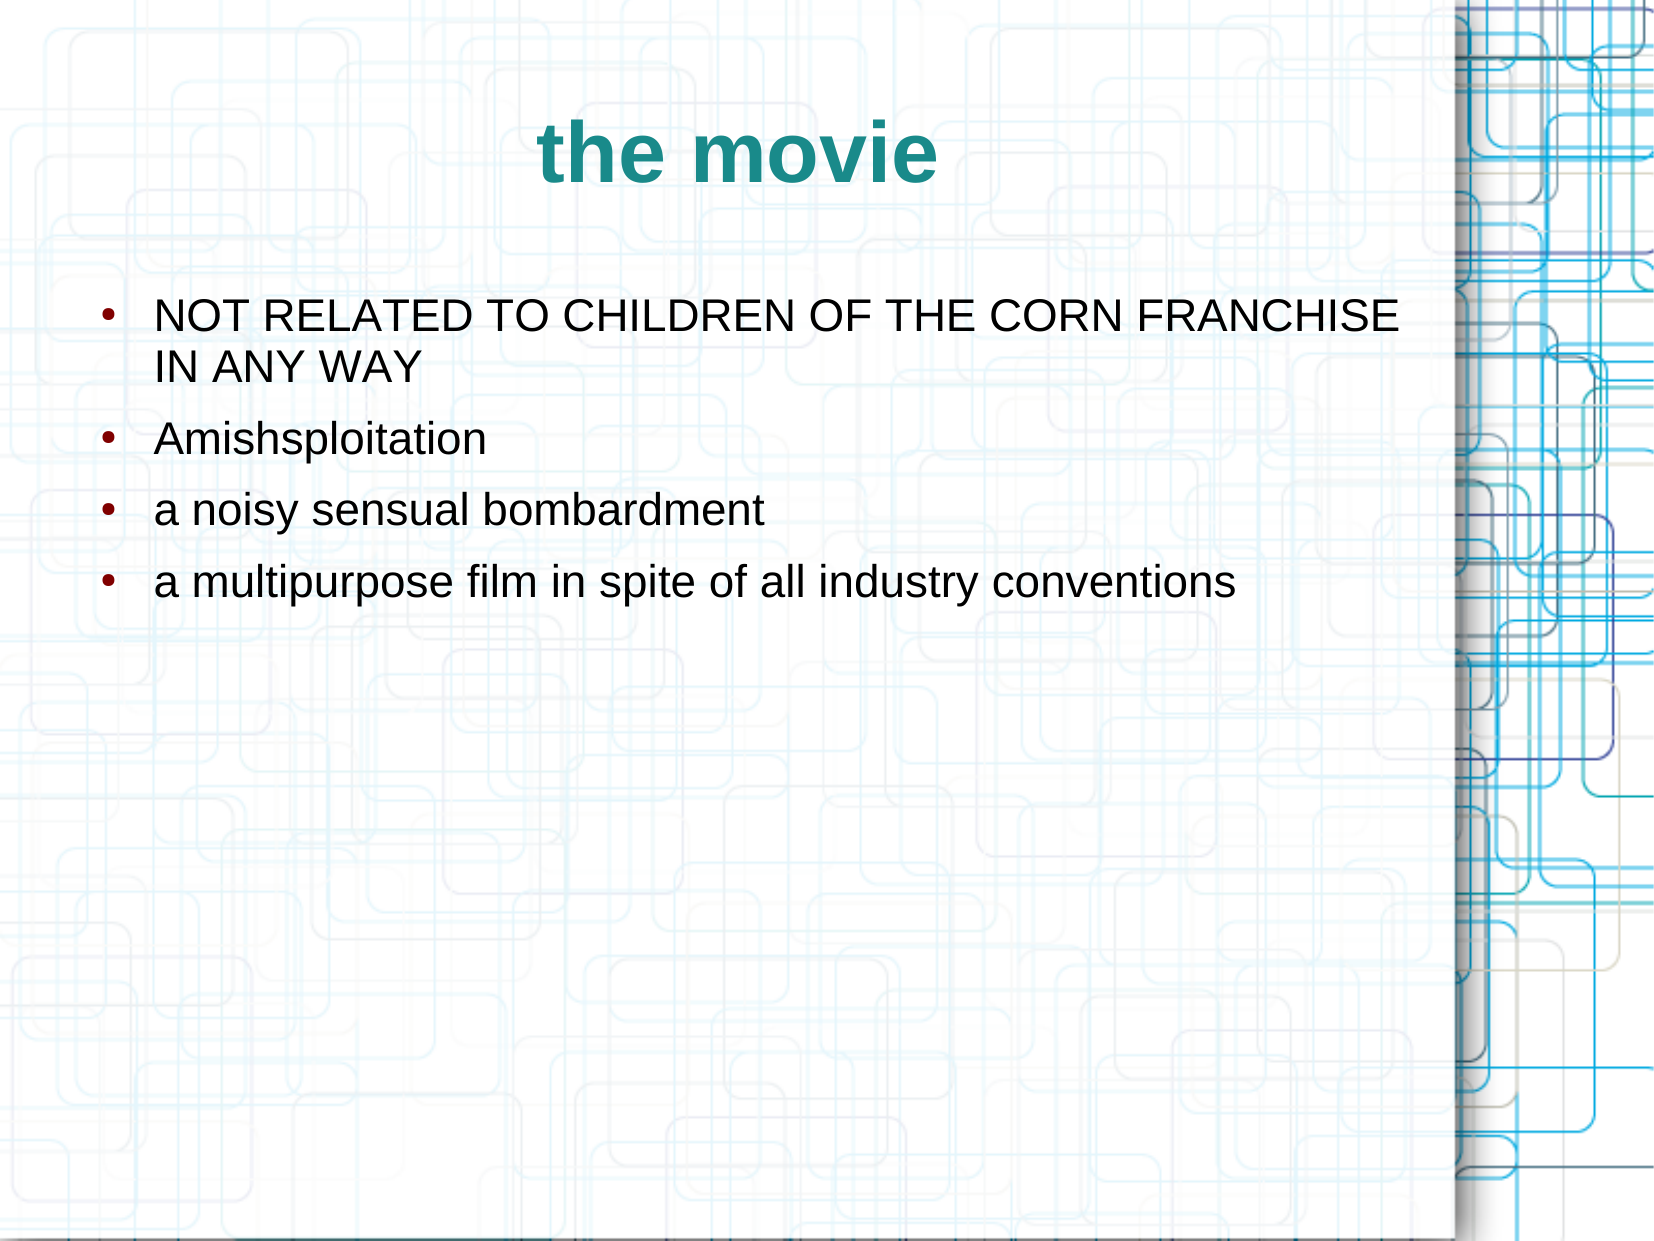

# the movie
NOT RELATED TO CHILDREN OF THE CORN FRANCHISE IN ANY WAY
Amishsploitation
a noisy sensual bombardment
a multipurpose film in spite of all industry conventions